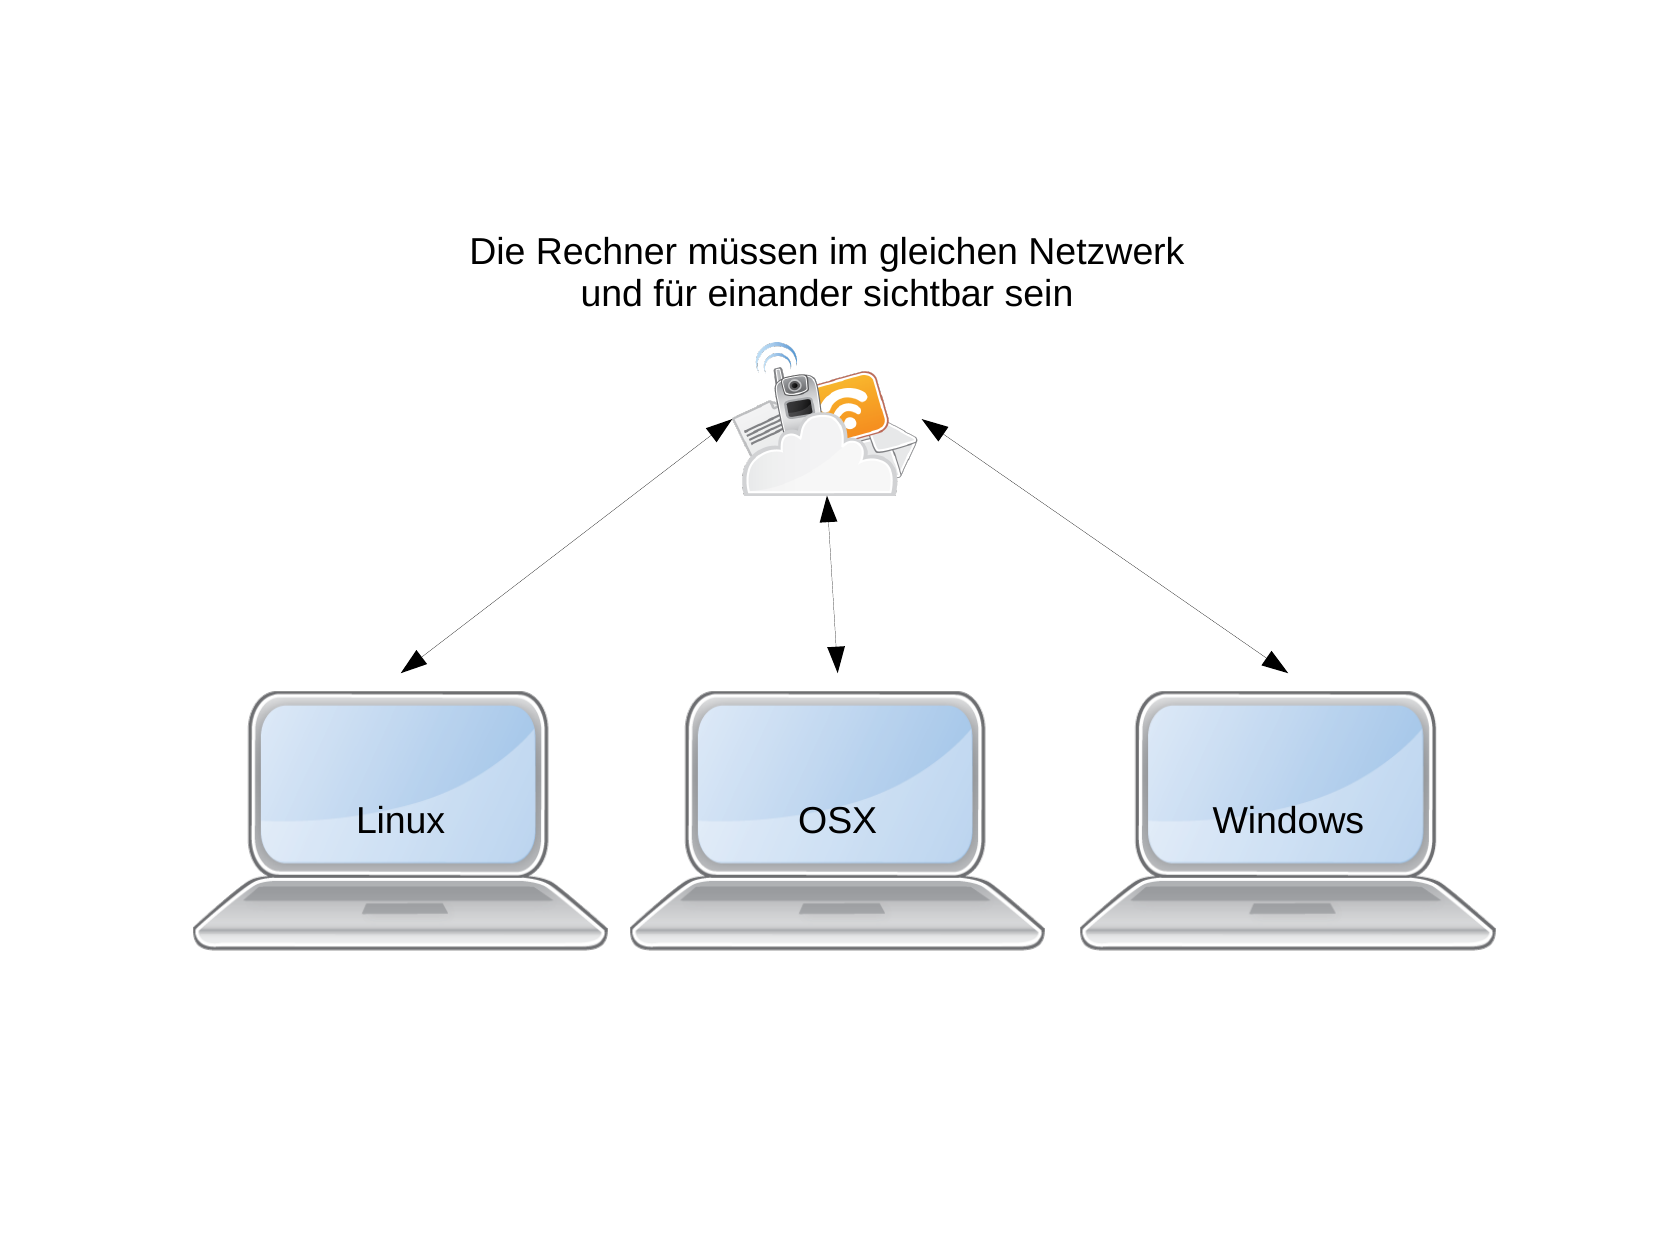

Die Rechner müssen im gleichen Netzwerk
und für einander sichtbar sein
Linux
OSX
Windows